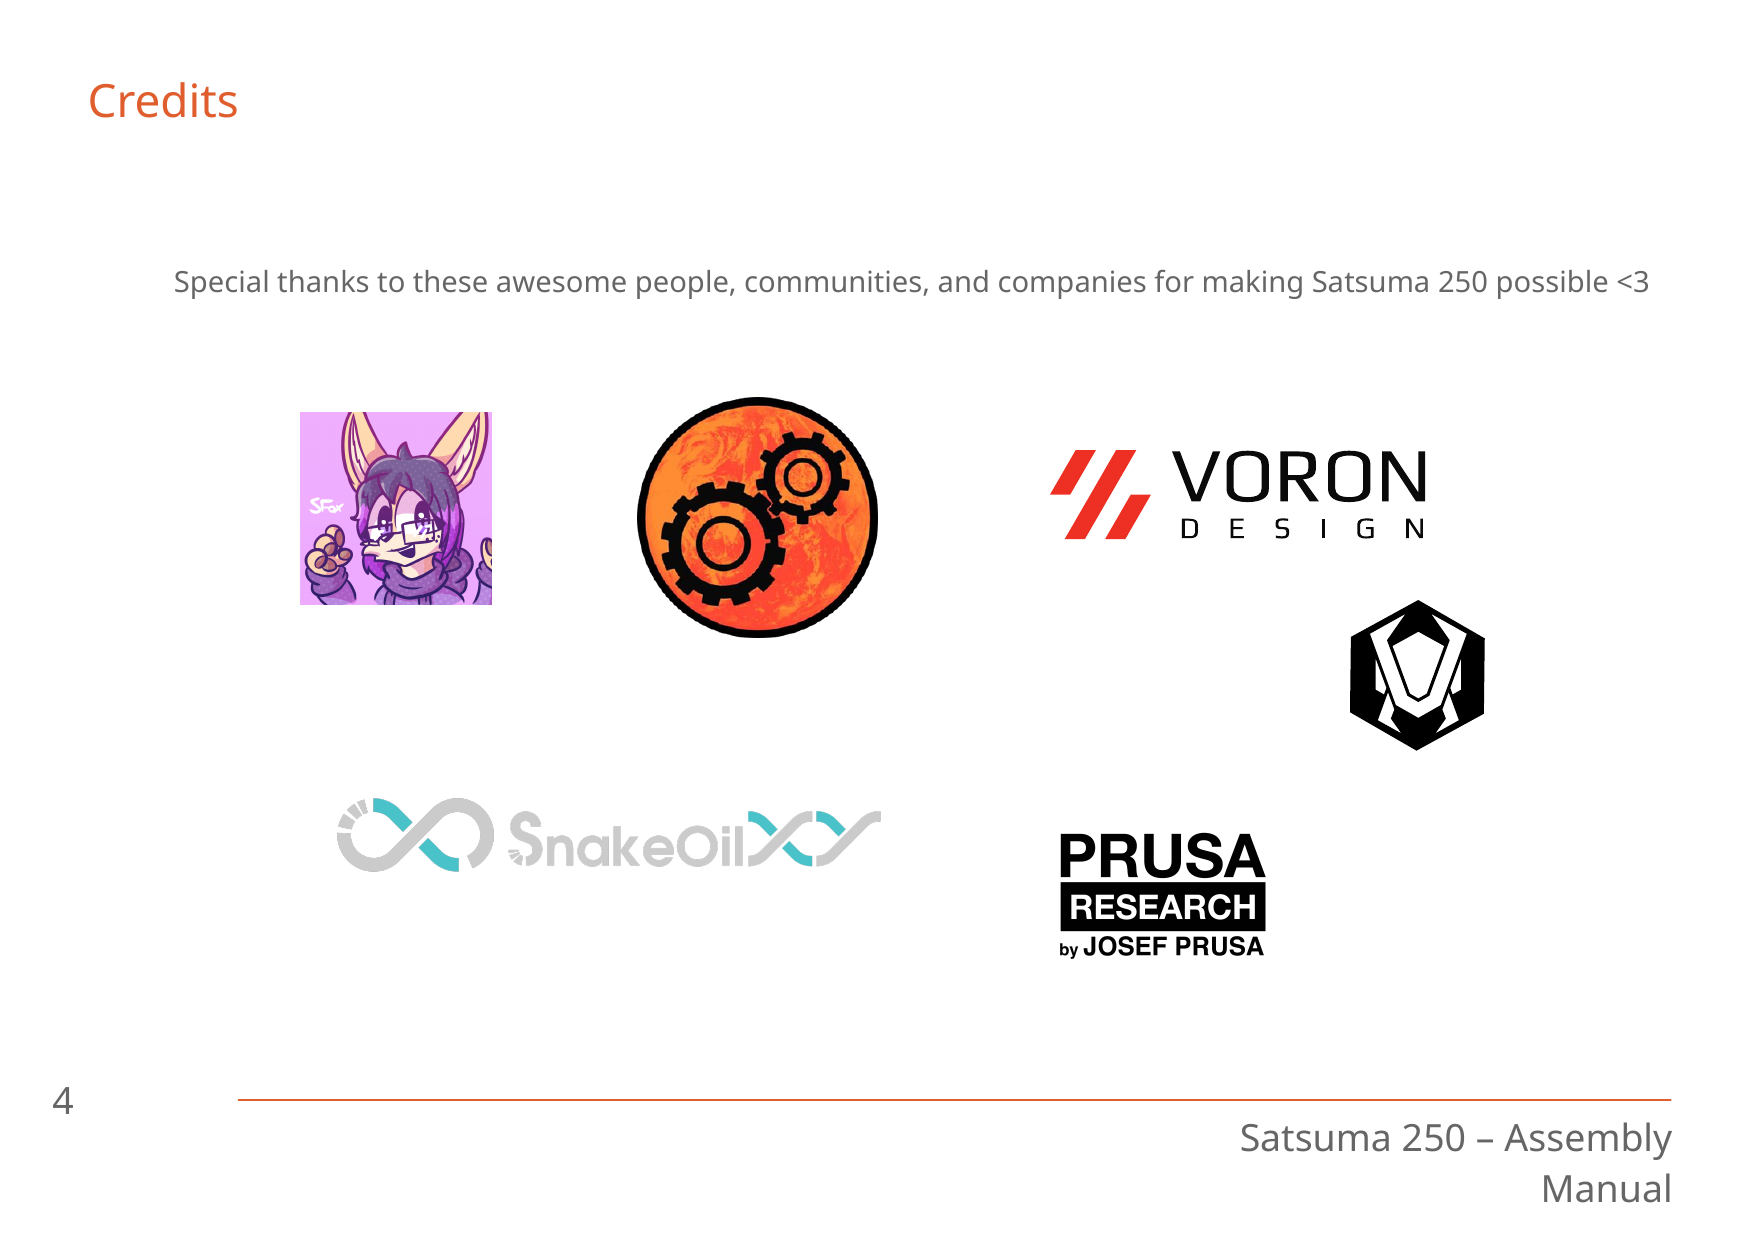

# Credits
Special thanks to these awesome people, communities, and companies for making Satsuma 250 possible <3